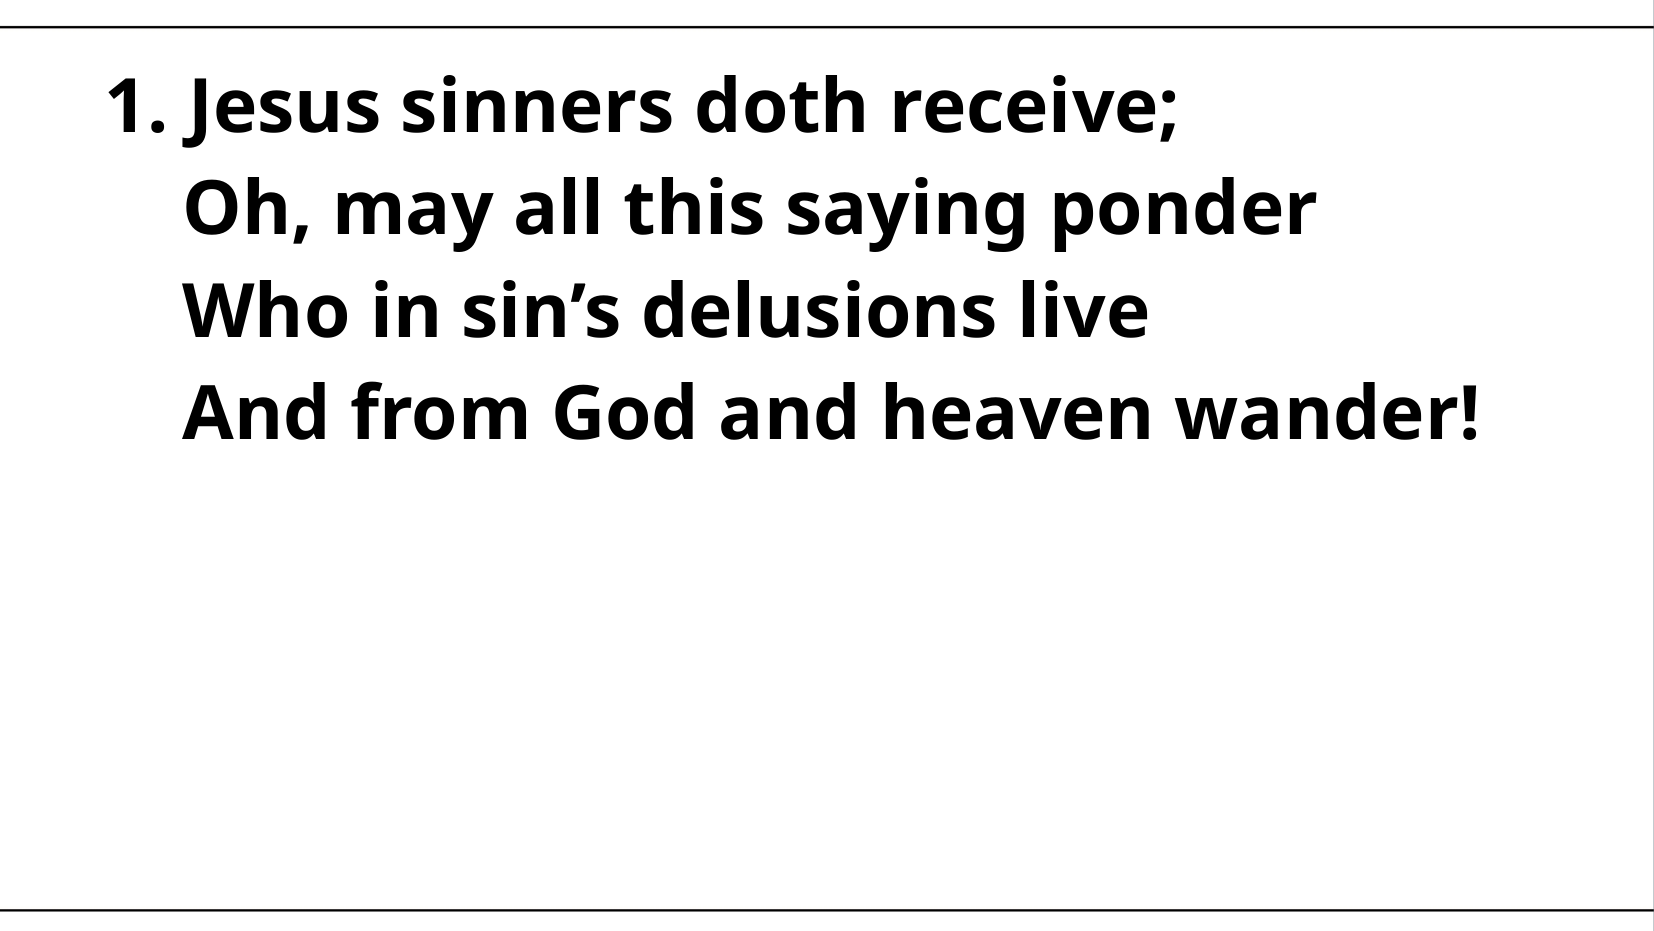

1. Jesus sinners doth receive;
 Oh, may all this saying ponder
 Who in sin’s delusions live
 And from God and heaven wander!